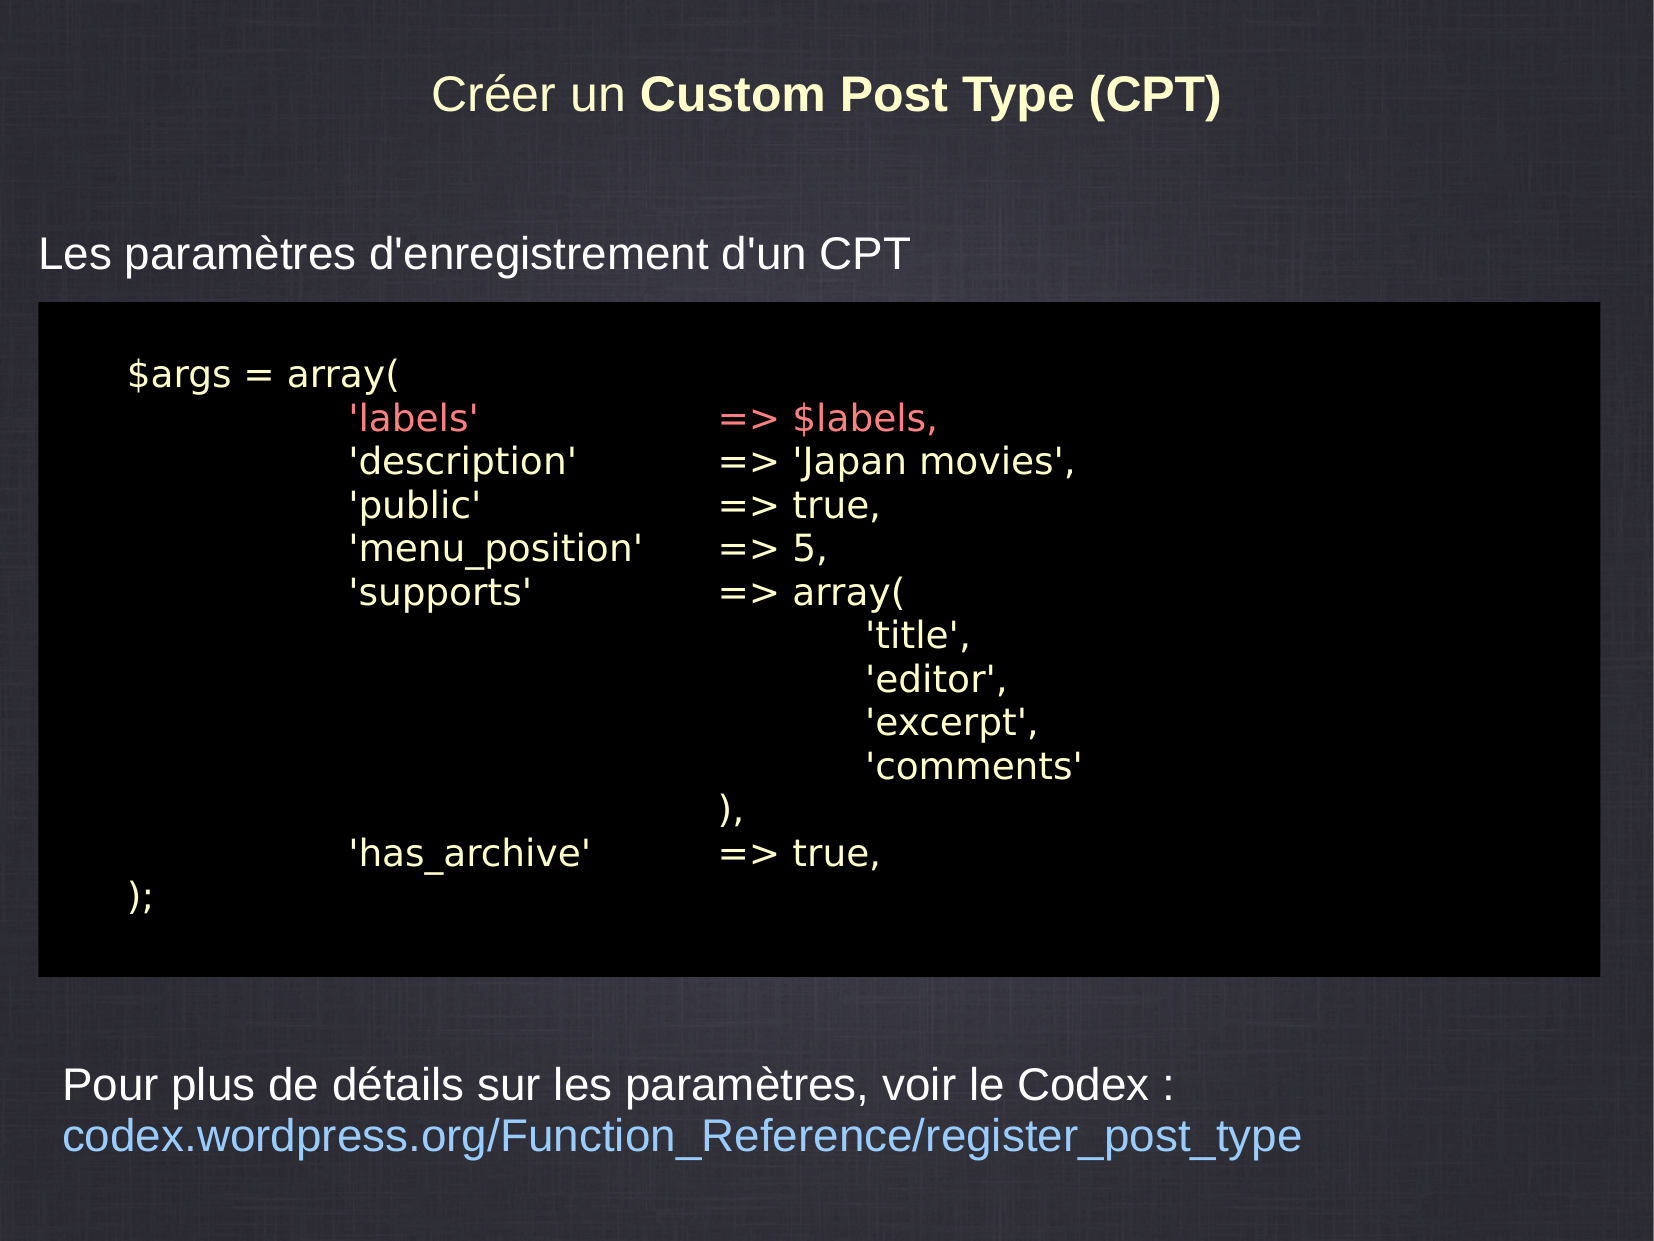

Créer un Custom Post Type (CPT)
Les paramètres d'enregistrement d'un CPT
	$args = array(
				'labels' 				=> $labels,
				'description' 		=> 'Japan movies',
				'public' 		=> true,
				'menu_position' 	=> 5,
				'supports' 		=> array(
											'title',
											'editor',
											'excerpt',
											'comments'
									),
				'has_archive' 		=> true,
	);
Pour plus de détails sur les paramètres, voir le Codex :
codex.wordpress.org/Function_Reference/register_post_type